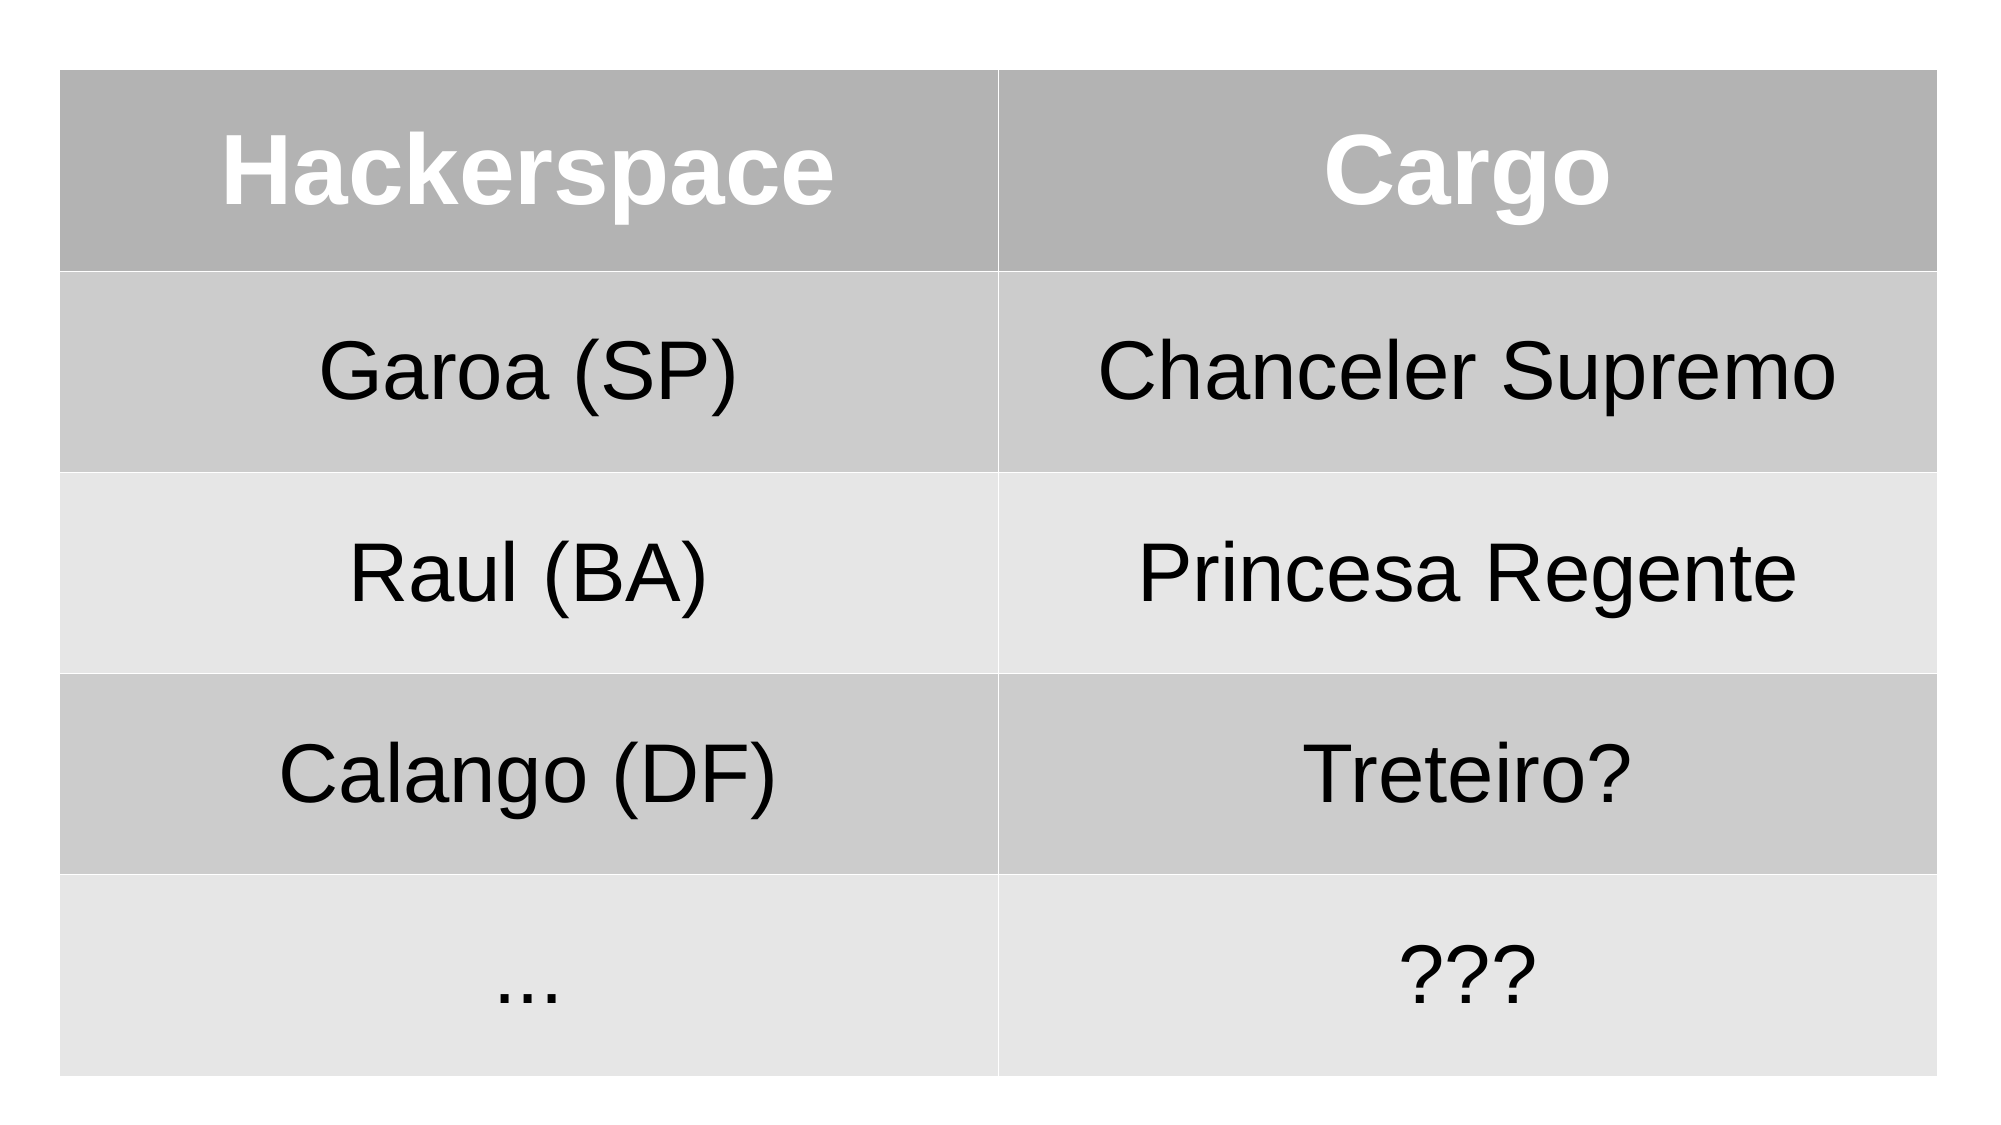

| Hackerspace | Cargo |
| --- | --- |
| Garoa (SP) | Chanceler Supremo |
| Raul (BA) | Princesa Regente |
| Calango (DF) | Treteiro? |
| ... | ??? |